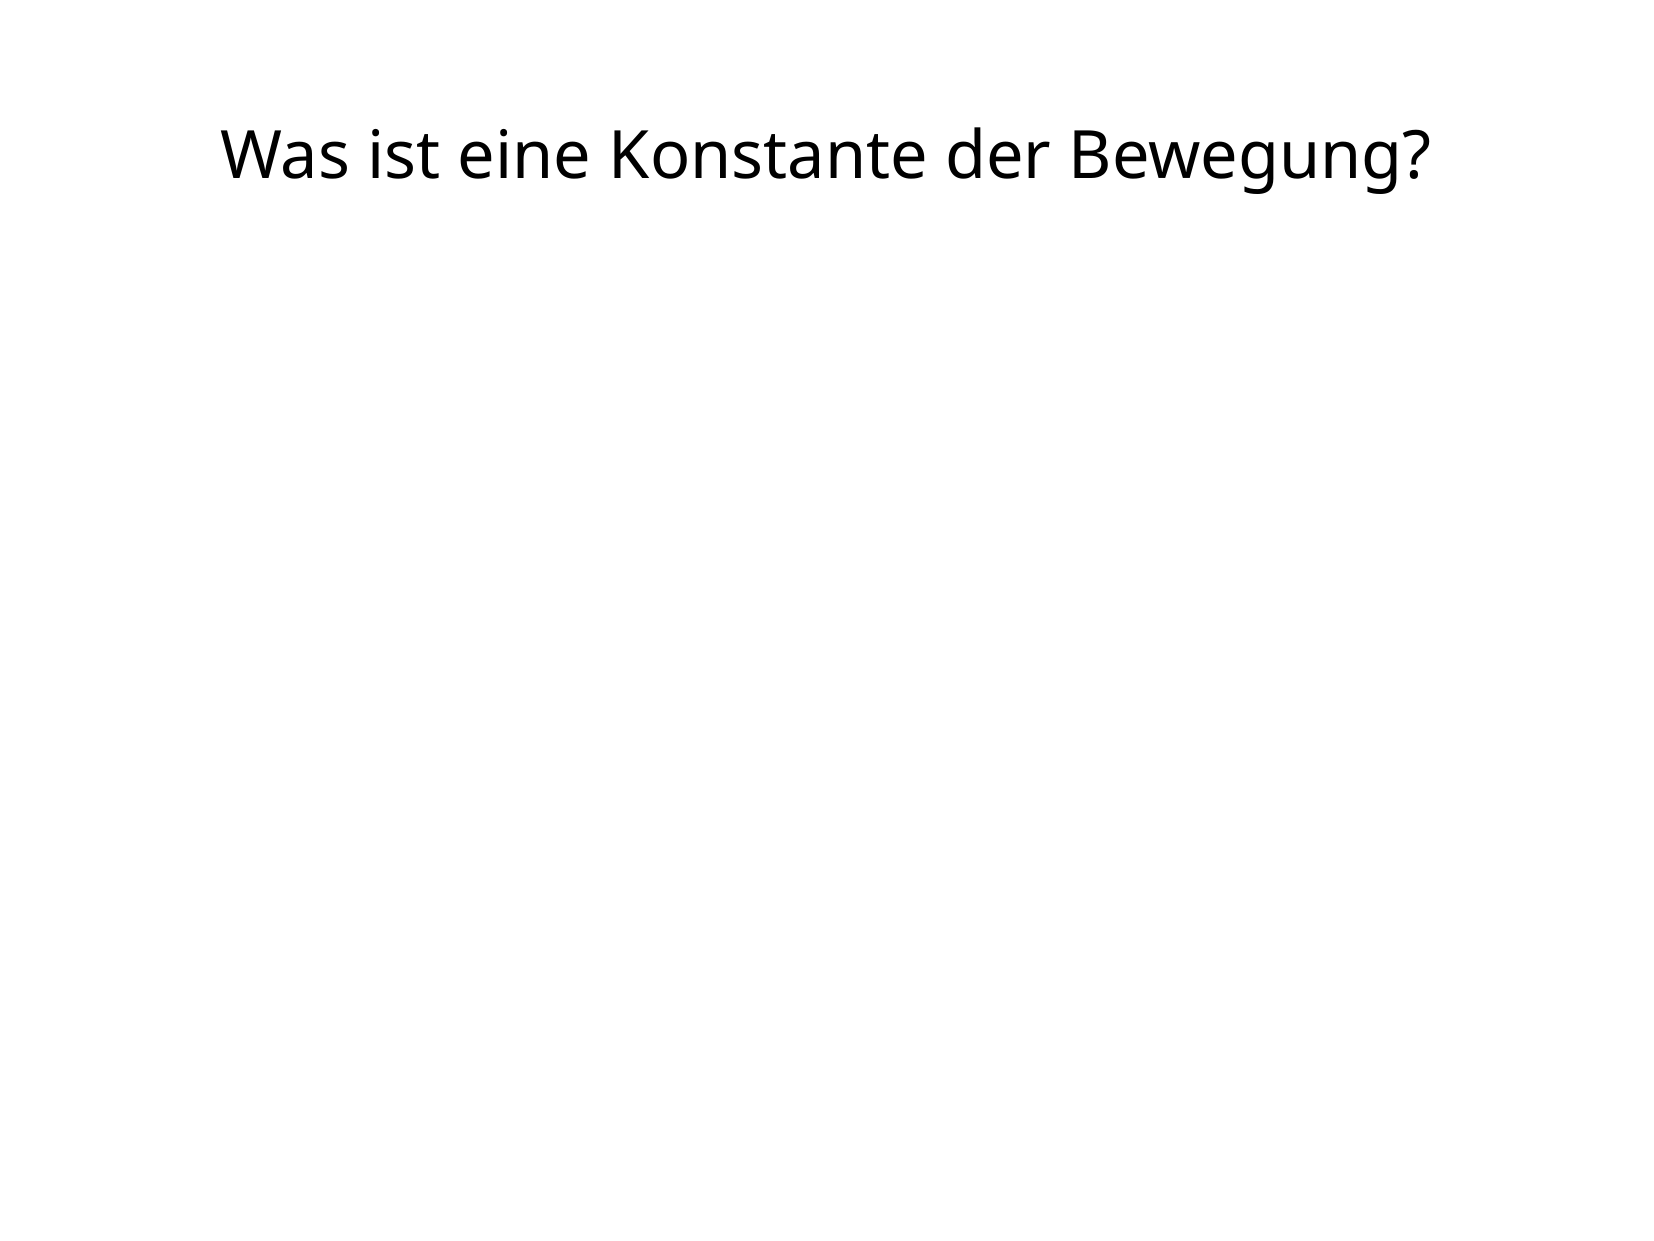

# Was ist eine Konstante der Bewegung?